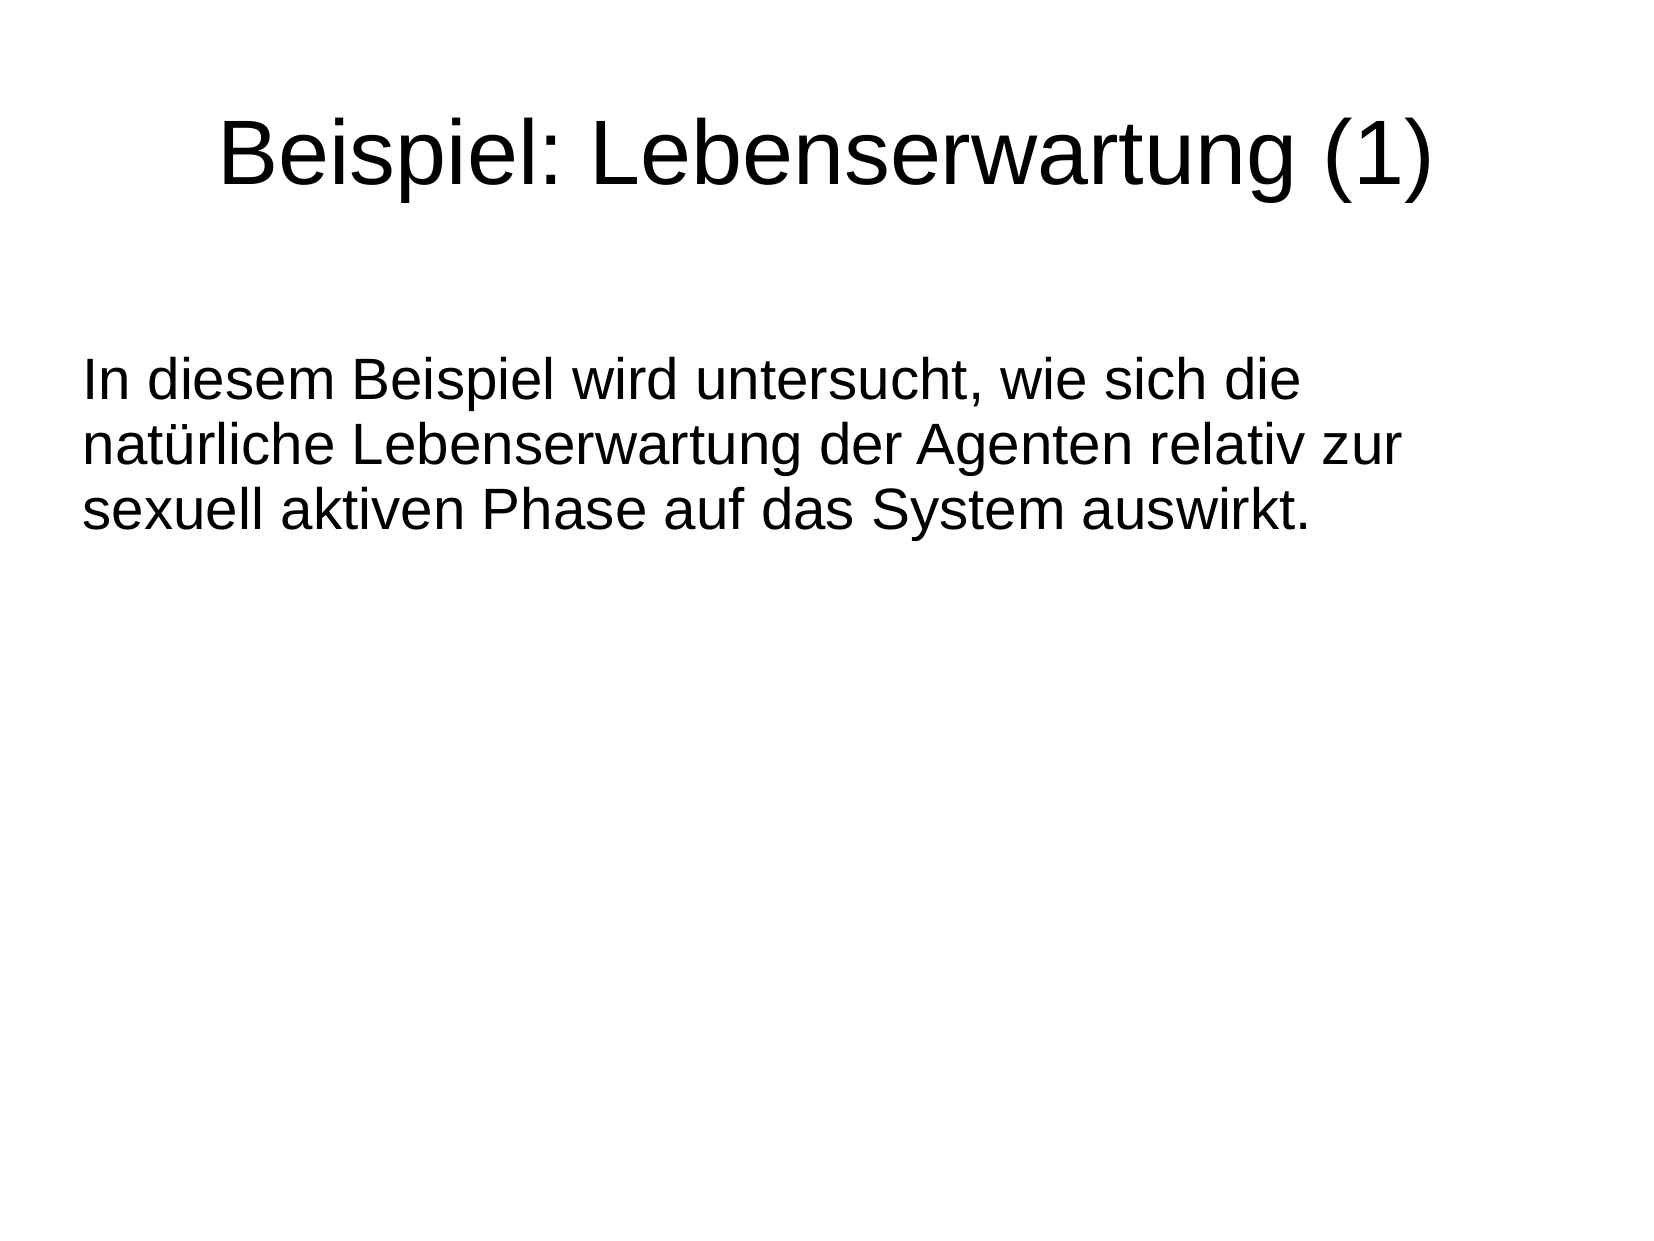

# Beispiel: Lebenserwartung (1)
In diesem Beispiel wird untersucht, wie sich die natürliche Lebenserwartung der Agenten relativ zur sexuell aktiven Phase auf das System auswirkt.